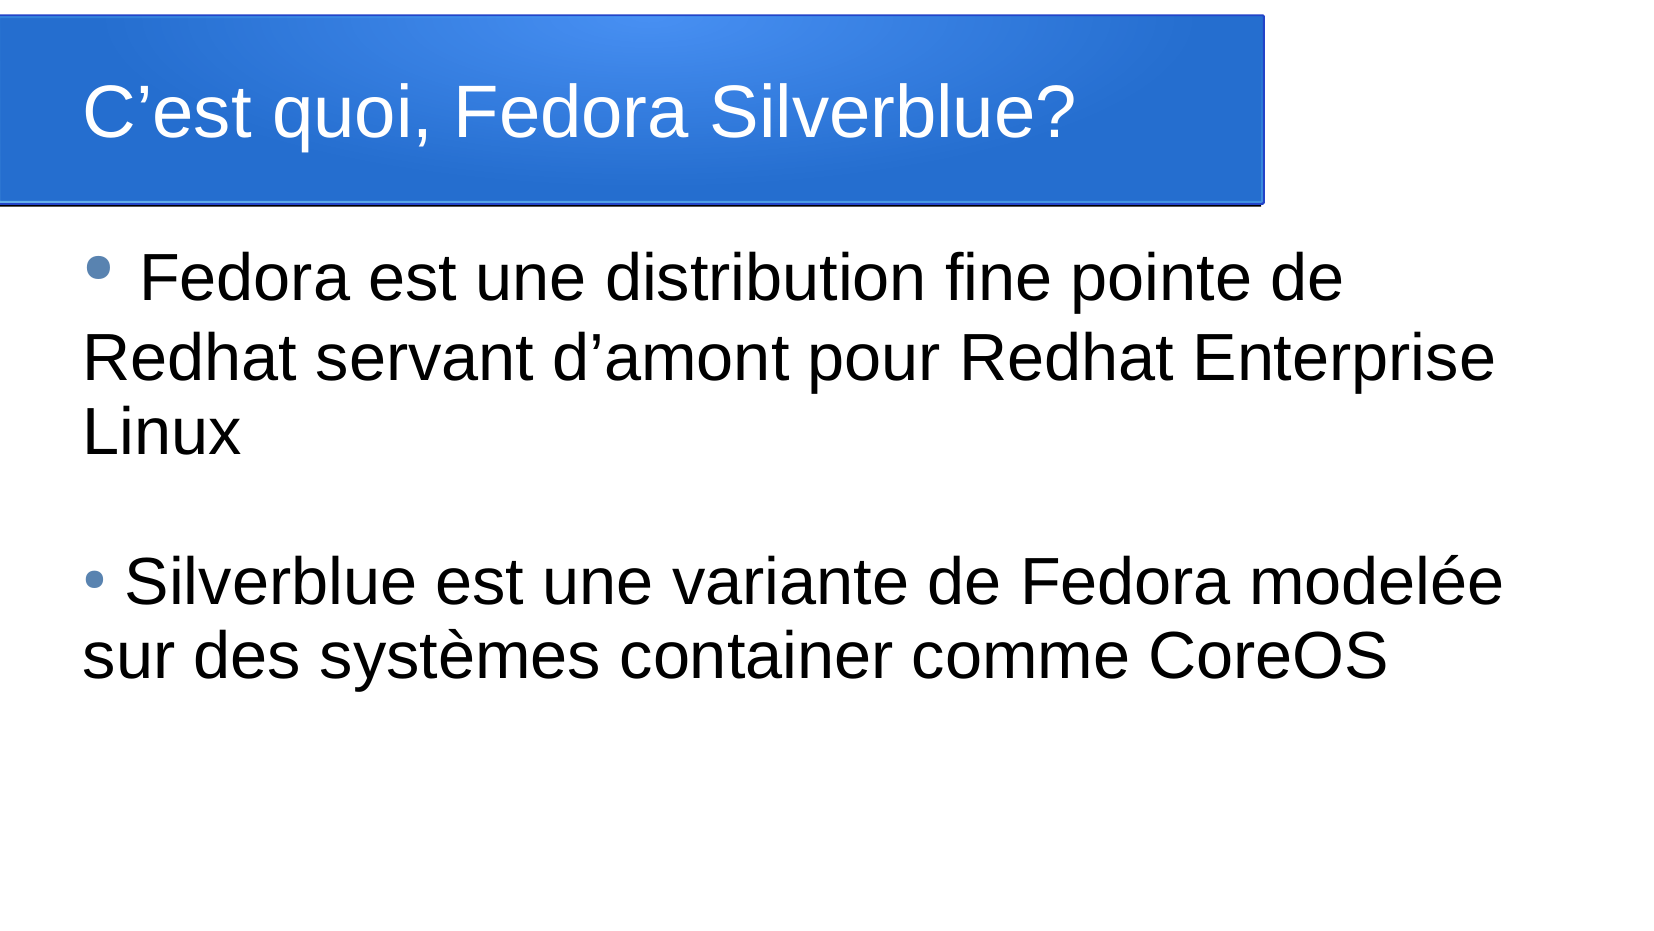

# C’est quoi, Fedora Silverblue?
 Fedora est une distribution fine pointe de Redhat servant d’amont pour Redhat Enterprise Linux
 Silverblue est une variante de Fedora modelée sur des systèmes container comme CoreOS